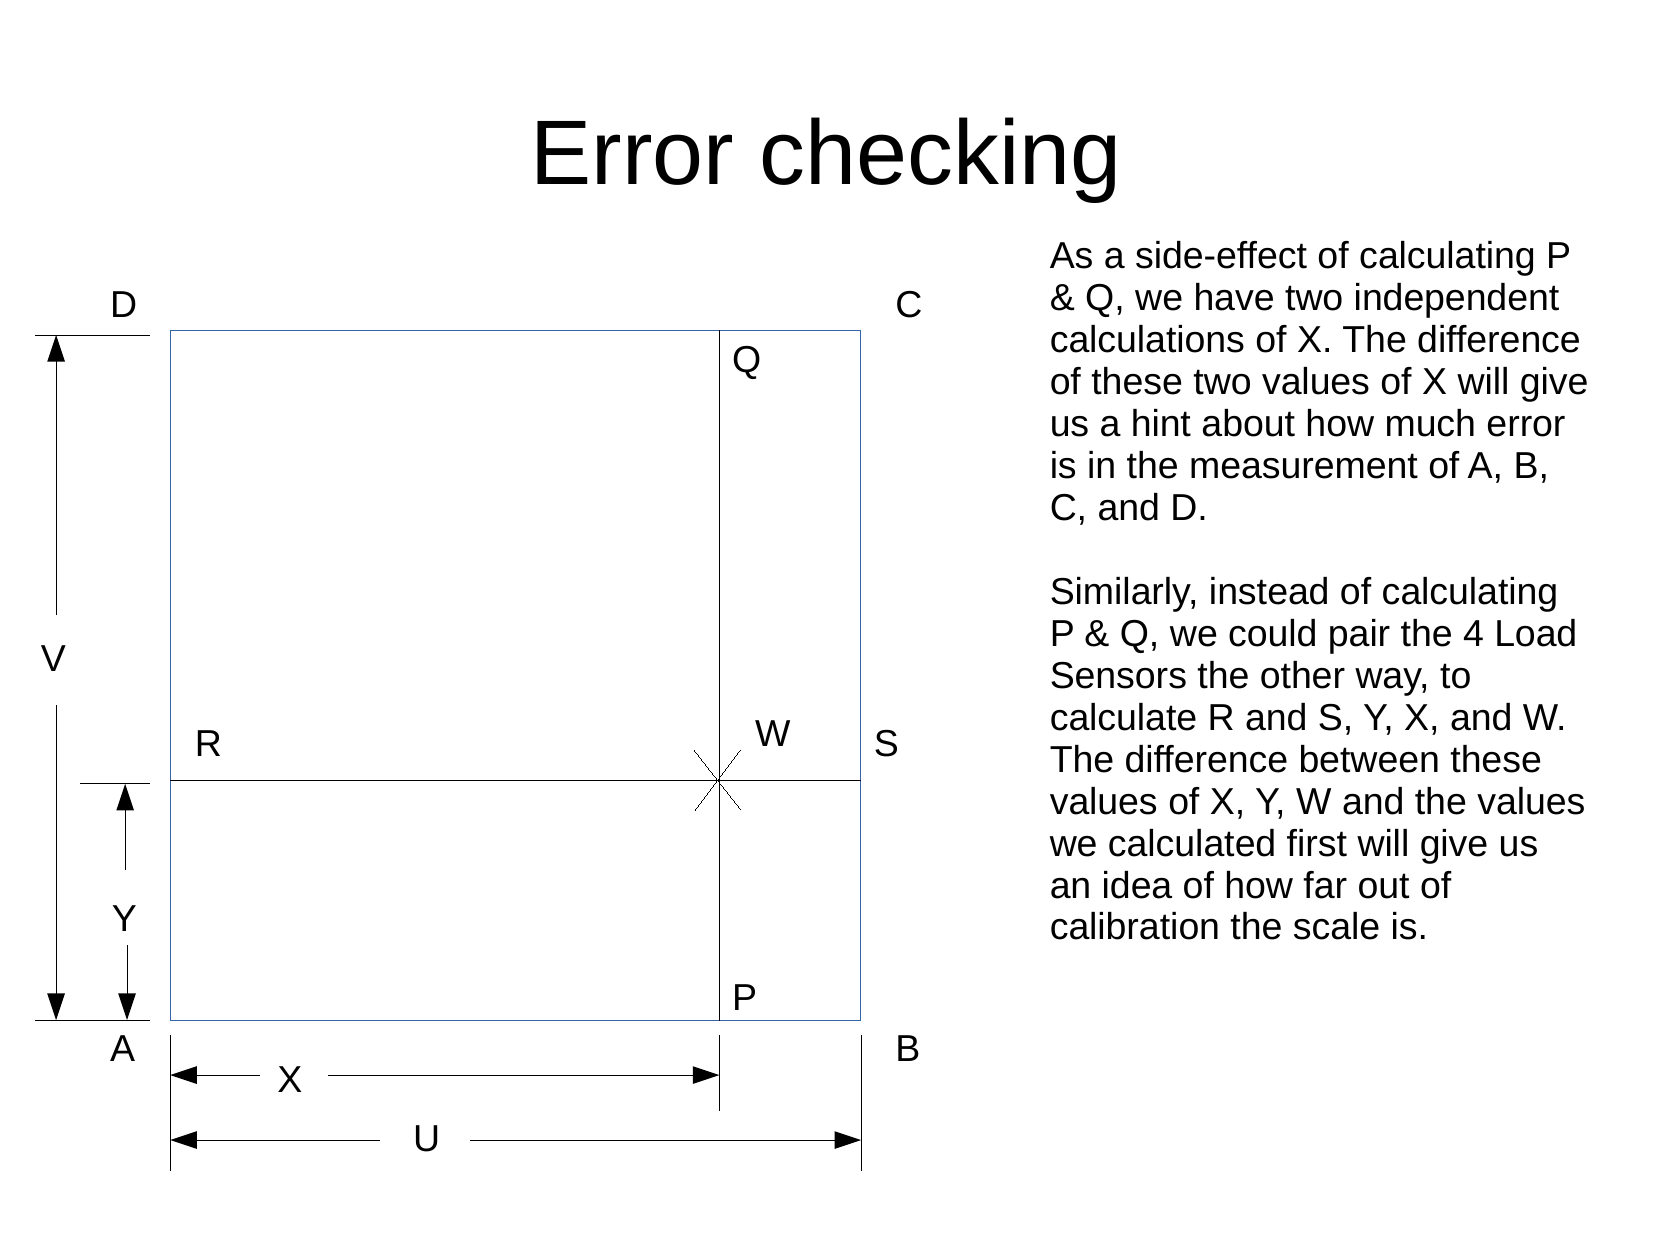

# Error checking
As a side-effect of calculating P & Q, we have two independent calculations of X. The difference of these two values of X will give us a hint about how much error is in the measurement of A, B, C, and D.
Similarly, instead of calculating P & Q, we could pair the 4 Load Sensors the other way, to calculate R and S, Y, X, and W. The difference between these values of X, Y, W and the values we calculated first will give us an idea of how far out of calibration the scale is.
D
C
Q
V
W
R
S
Y
P
A
B
X
U